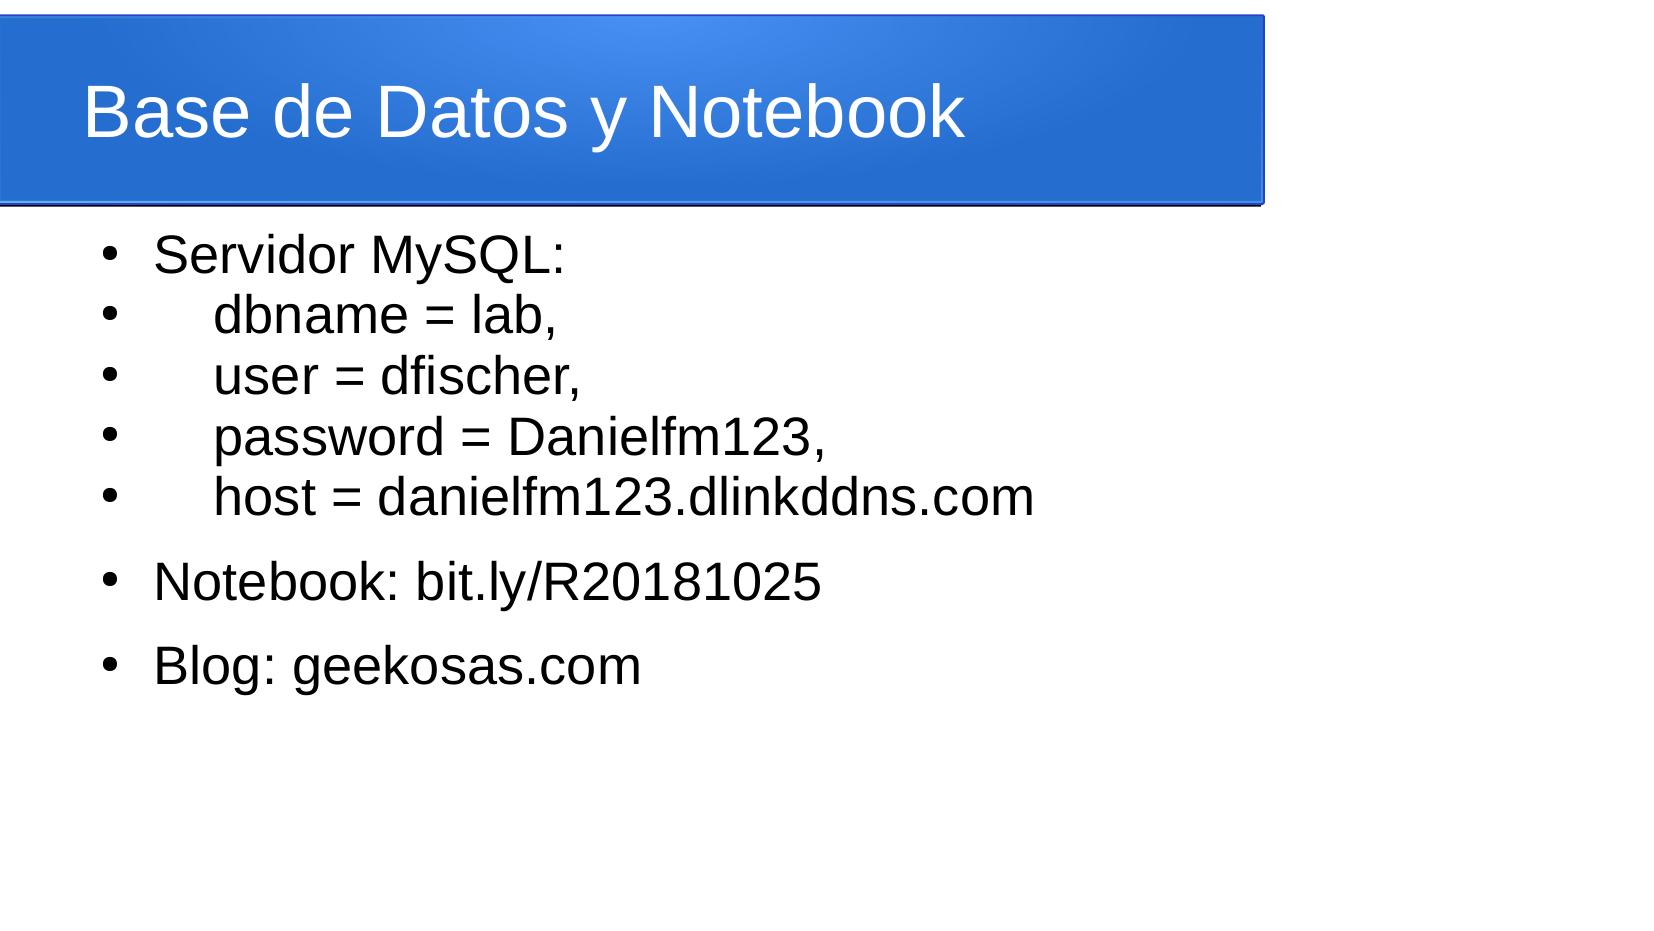

# Base de Datos y Notebook
Servidor MySQL:
 dbname = lab,
 user = dfischer,
 password = Danielfm123,
 host = danielfm123.dlinkddns.com
Notebook: bit.ly/R20181025
Blog: geekosas.com